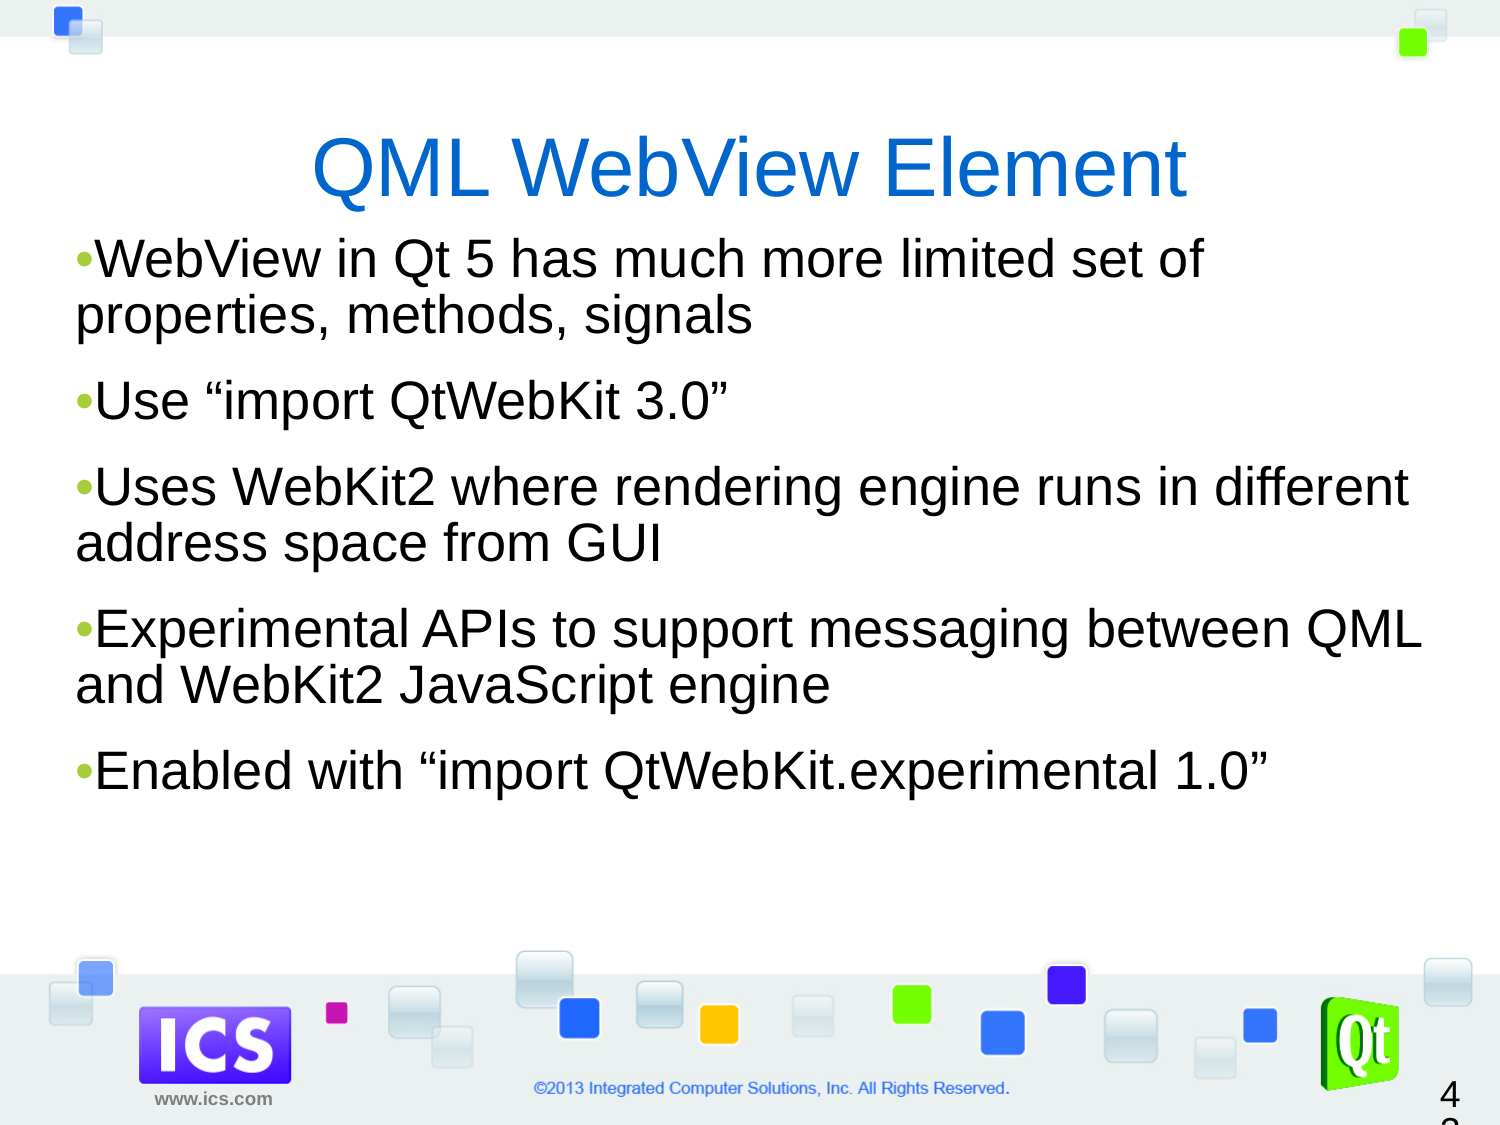

# QML WebView Element
WebView in Qt 5 has much more limited set of properties, methods, signals
Use “import QtWebKit 3.0”
Uses WebKit2 where rendering engine runs in different address space from GUI
Experimental APIs to support messaging between QML and WebKit2 JavaScript engine
Enabled with “import QtWebKit.experimental 1.0”